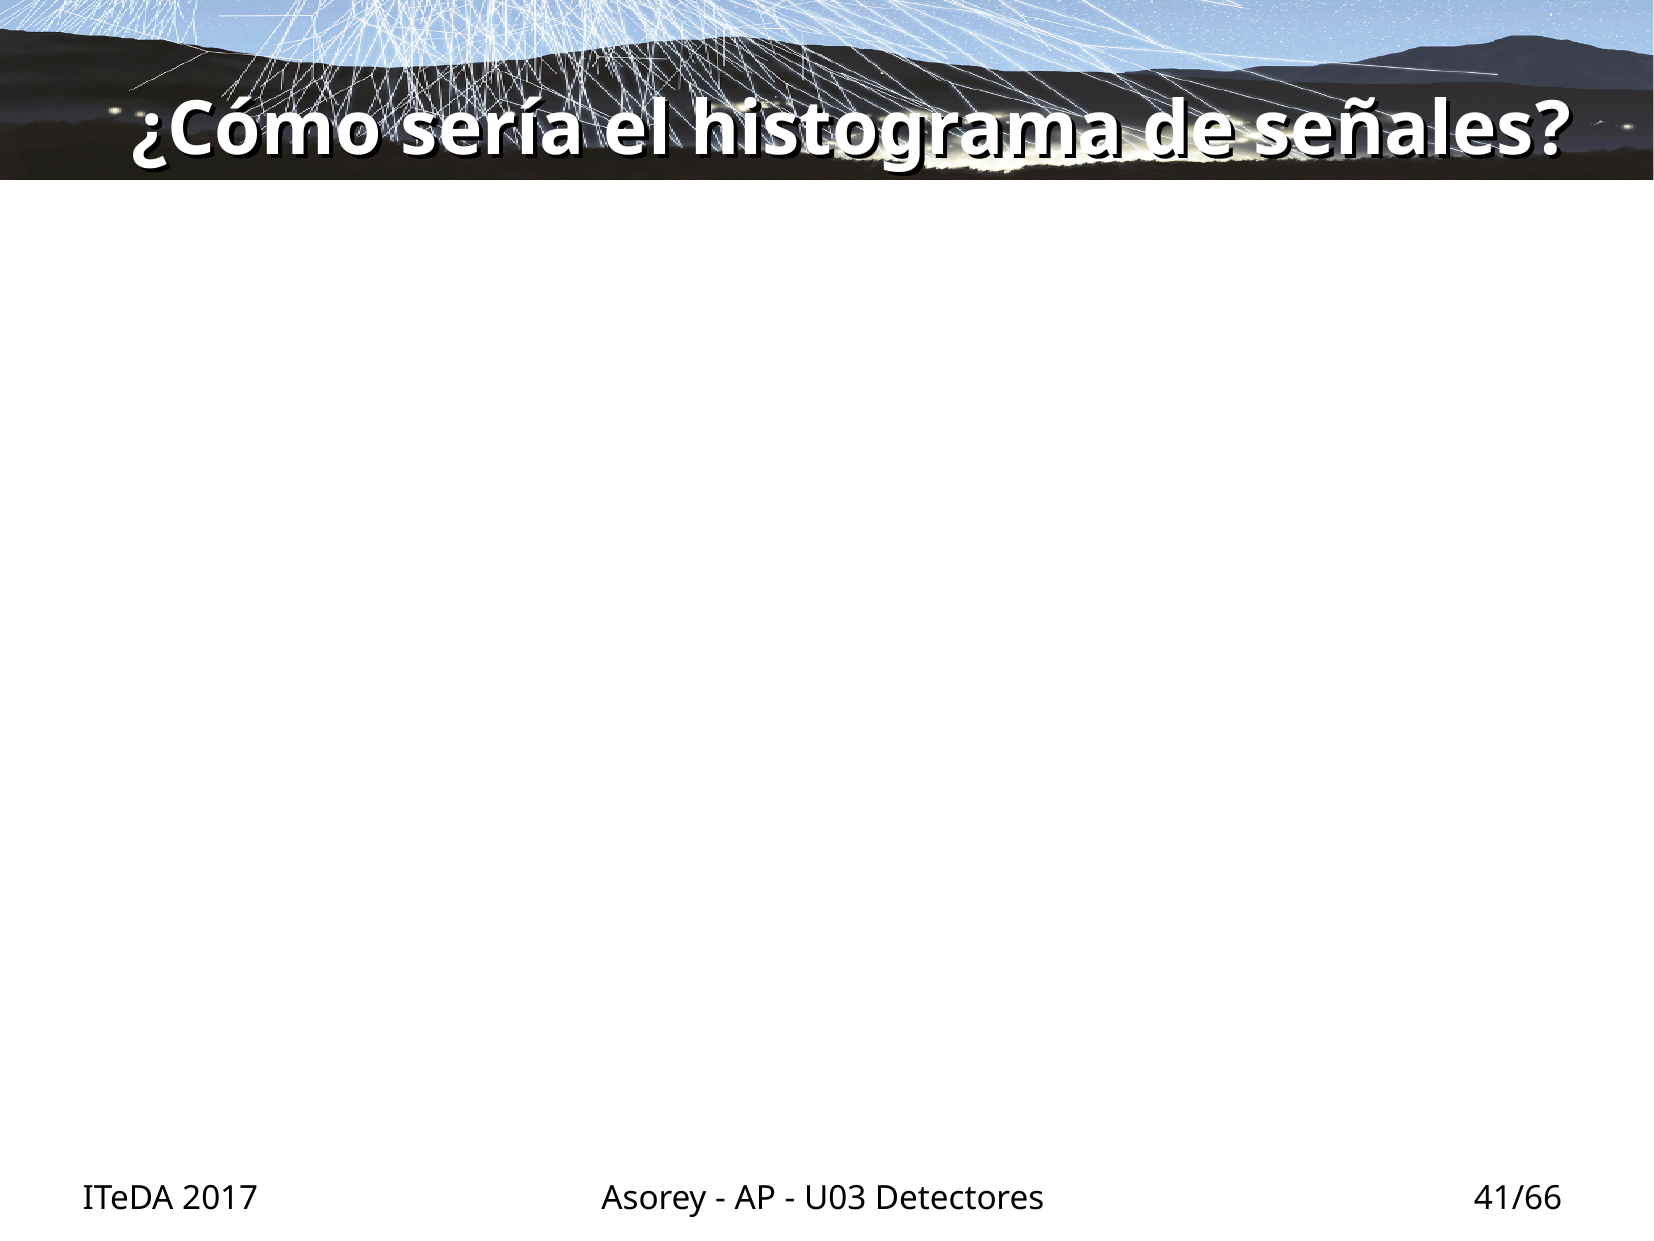

# ¿Cómo sería el histograma de señales?
ITeDA 2017
Asorey - AP - U03 Detectores
41